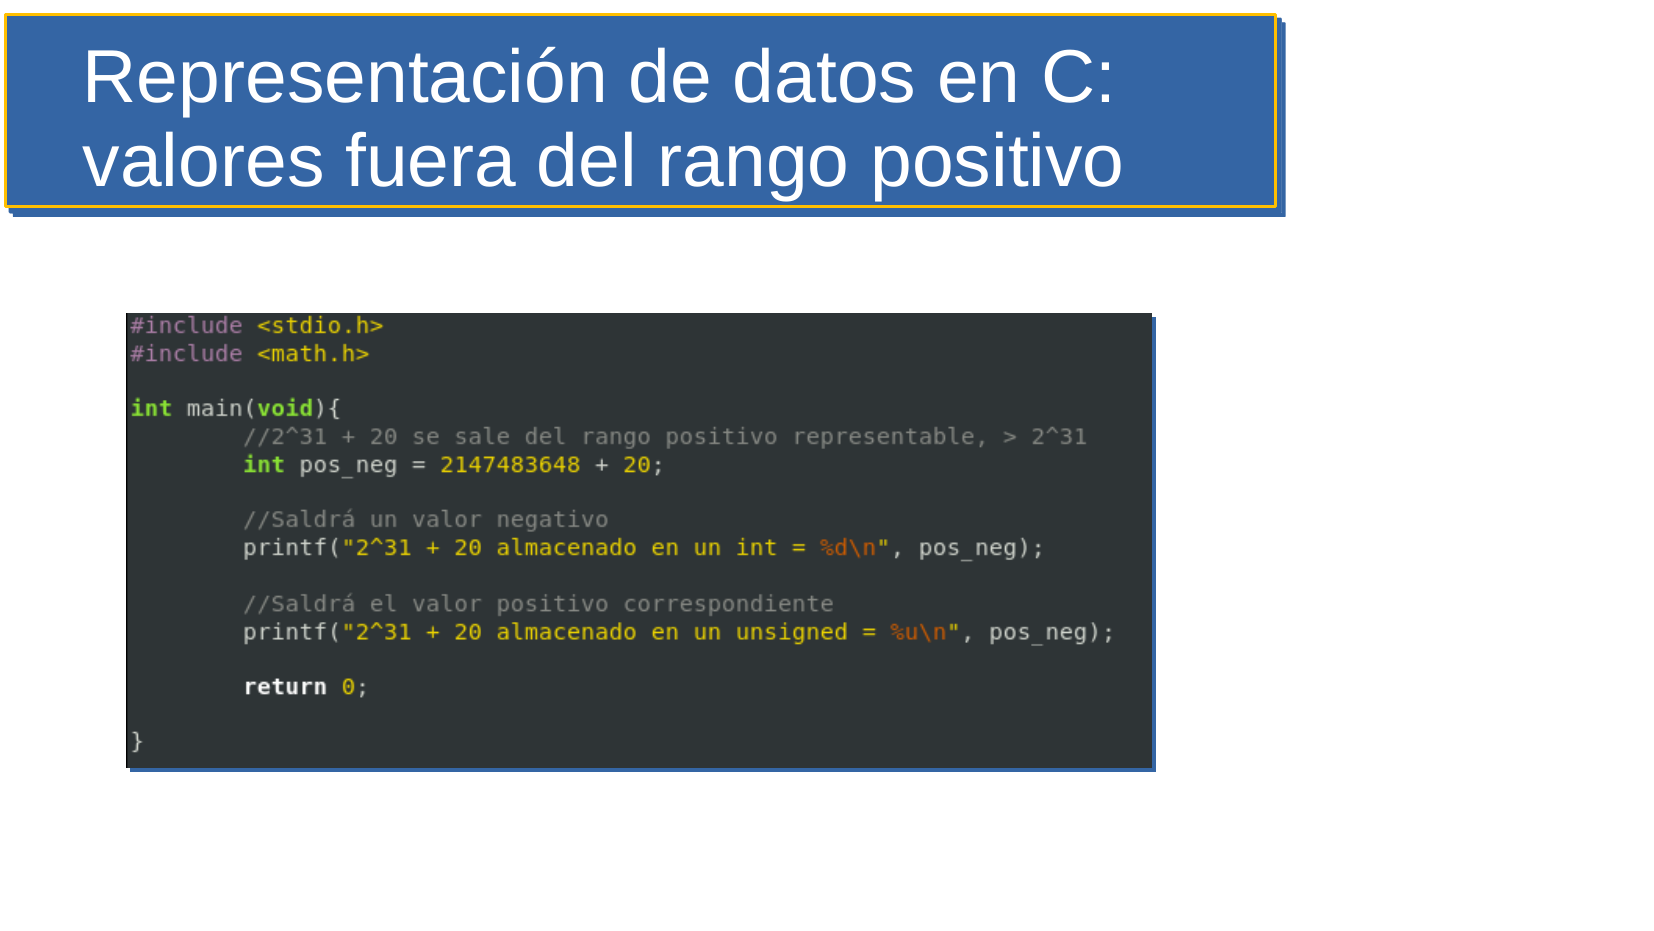

# Representación de datos en C: valores fuera del rango positivo